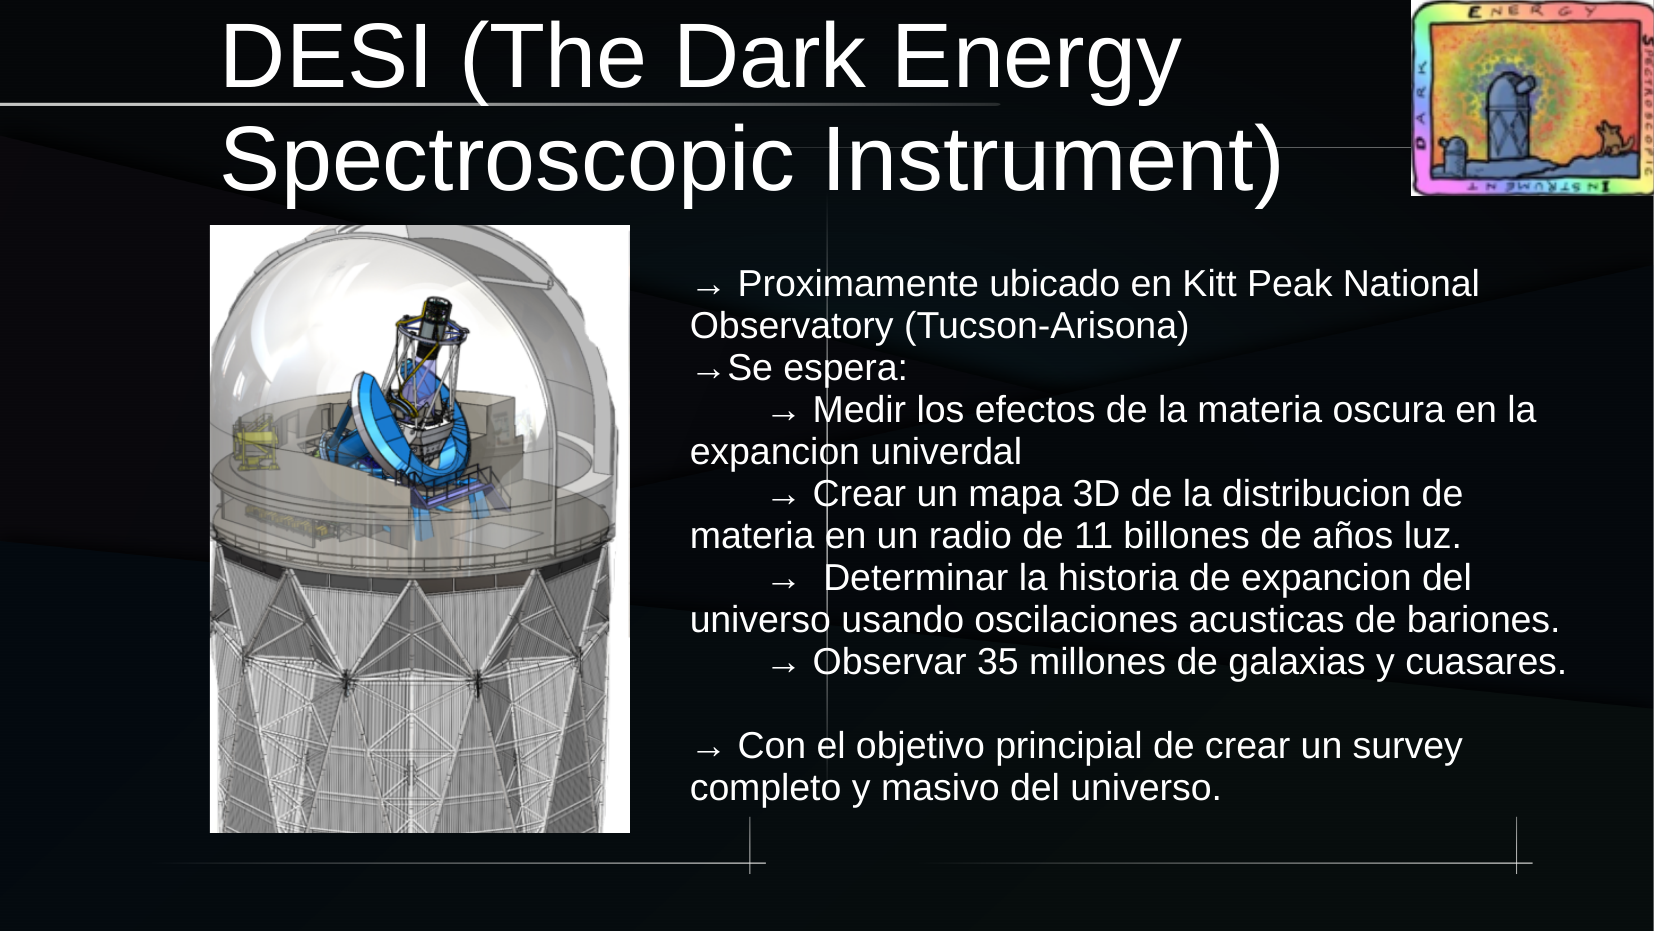

# DESI (The Dark Energy Spectroscopic Instrument)
→ Proximamente ubicado en Kitt Peak National Observatory (Tucson-Arisona)
→Se espera:
	→ Medir los efectos de la materia oscura en la expancion univerdal
	→ Crear un mapa 3D de la distribucion de materia en un radio de 11 billones de años luz.
	→ Determinar la historia de expancion del universo usando oscilaciones acusticas de bariones.
	→ Observar 35 millones de galaxias y cuasares.
→ Con el objetivo principial de crear un survey completo y masivo del universo.